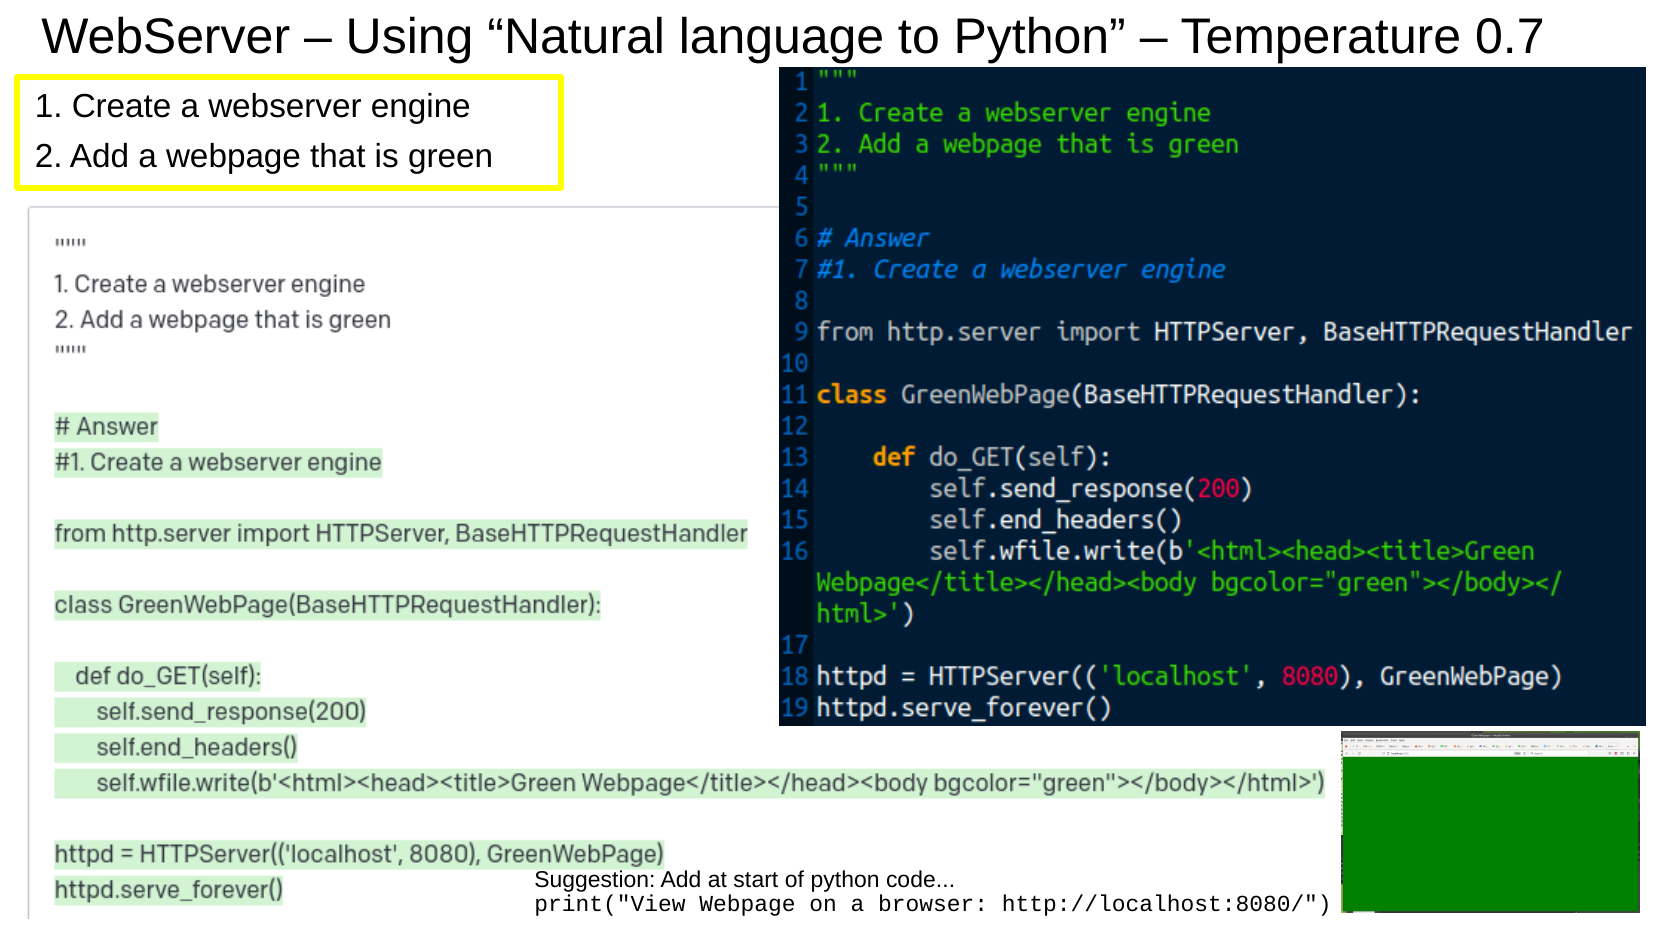

# WebServer – Using “Natural language to Python” – Temperature 0.7
1. Create a webserver engine
2. Add a webpage that is green
Suggestion: Add at start of python code...
print("View Webpage on a browser: http://localhost:8080/")